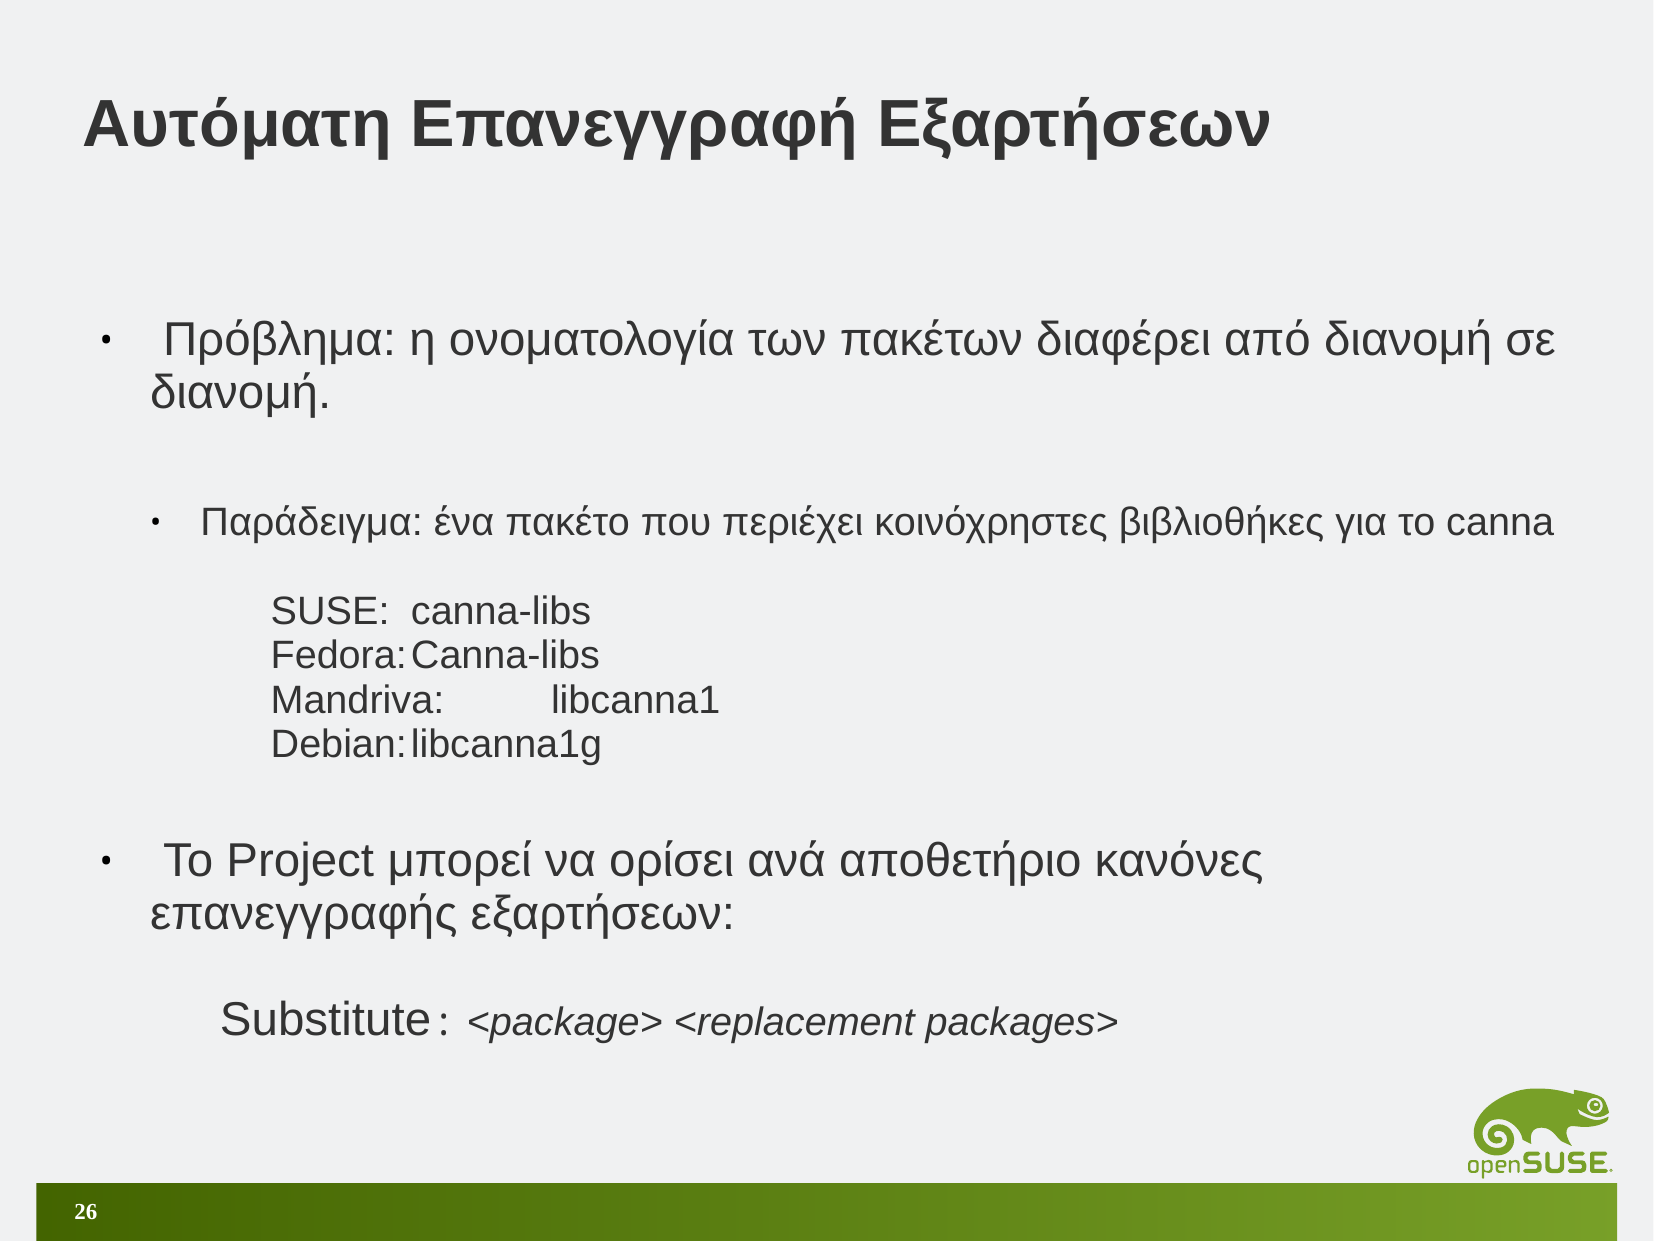

# Αυτόματη Επανεγγραφή Εξαρτήσεων
 Πρόβλημα: η ονοματολογία των πακέτων διαφέρει από διανομή σε διανομή.
Παράδειγμα: ένα πακέτο που περιέχει κοινόχρηστες βιβλιοθήκες για το canna
	SUSE:			canna-libs
	Fedora:		Canna-libs
	Mandriva:		libcanna1
	Debian:		libcanna1g
 Το Project μπορεί να ορίσει ανά αποθετήριο κανόνες επανεγγραφής εξαρτήσεων:
	Substitute: <package> <replacement packages>
26